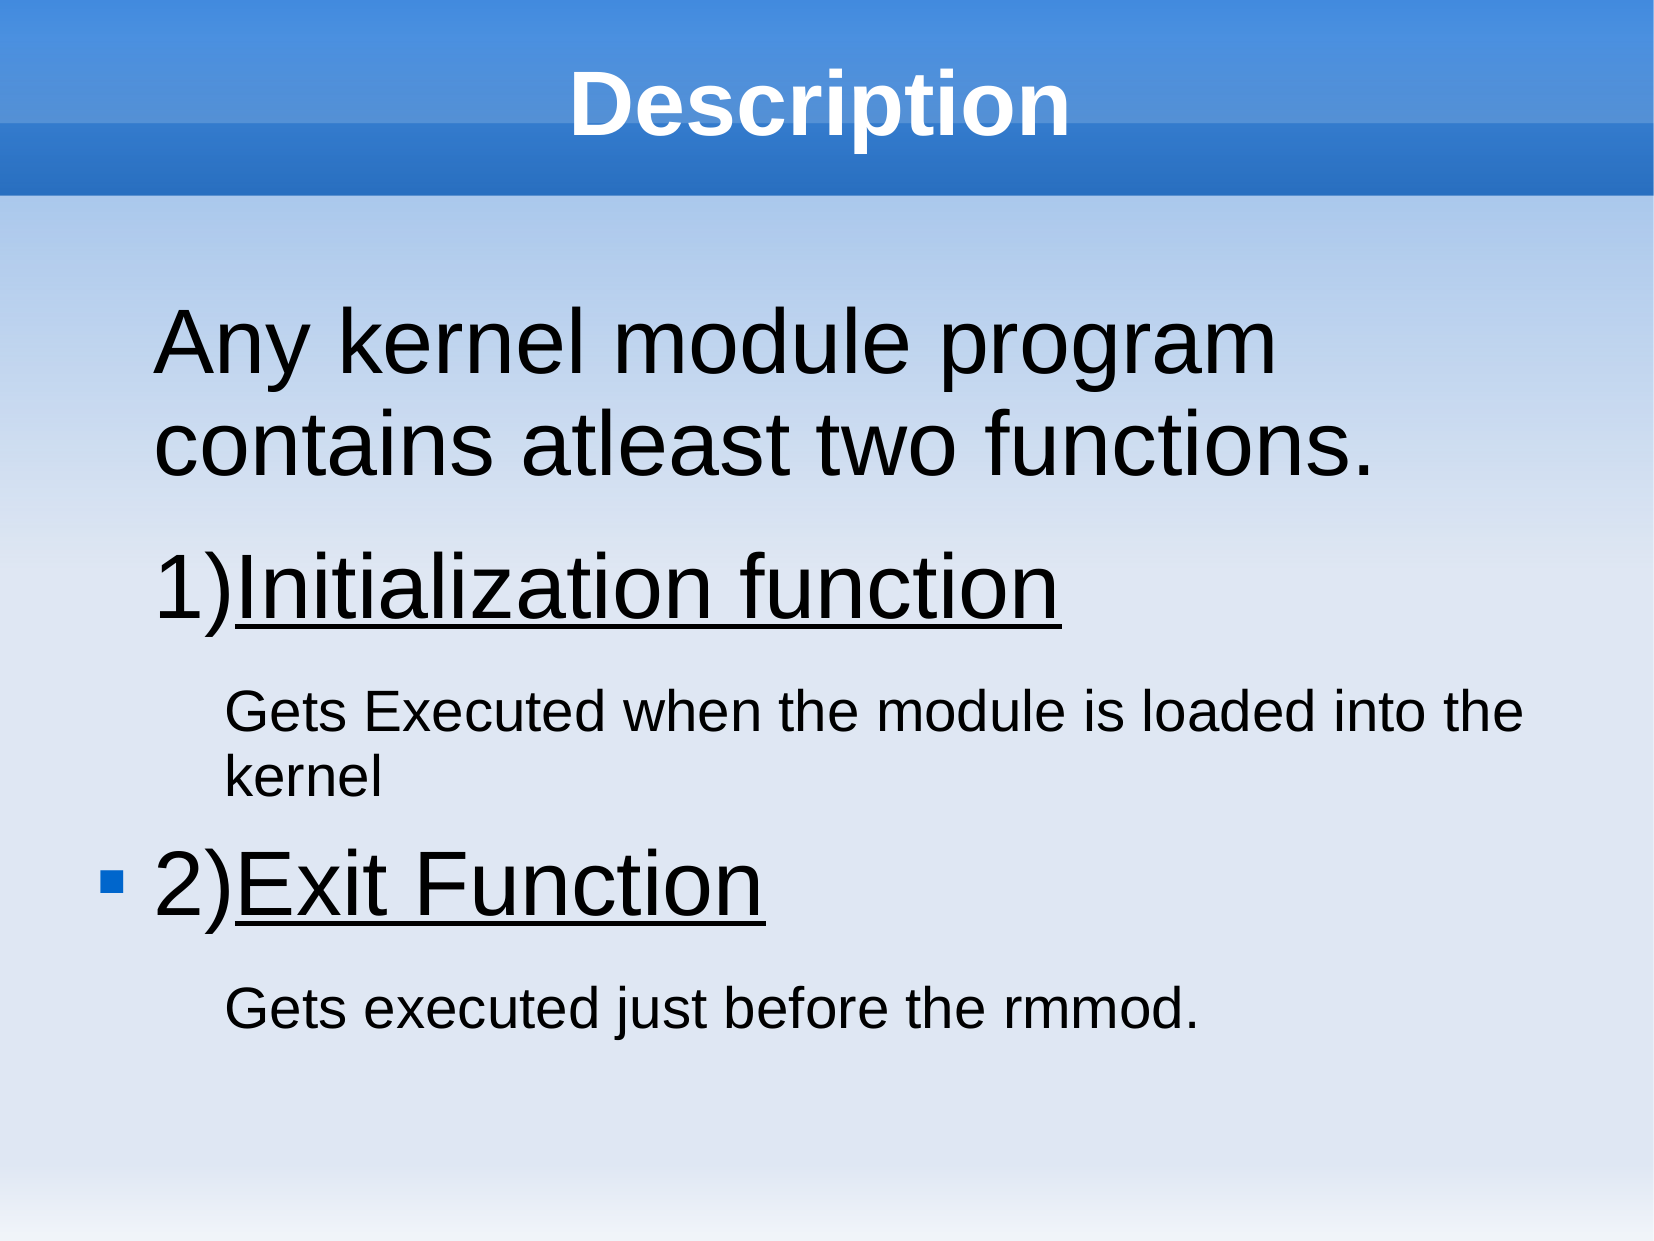

# Description
Any kernel module program contains atleast two functions.
1)Initialization function
Gets Executed when the module is loaded into the kernel
2)Exit Function
Gets executed just before the rmmod.